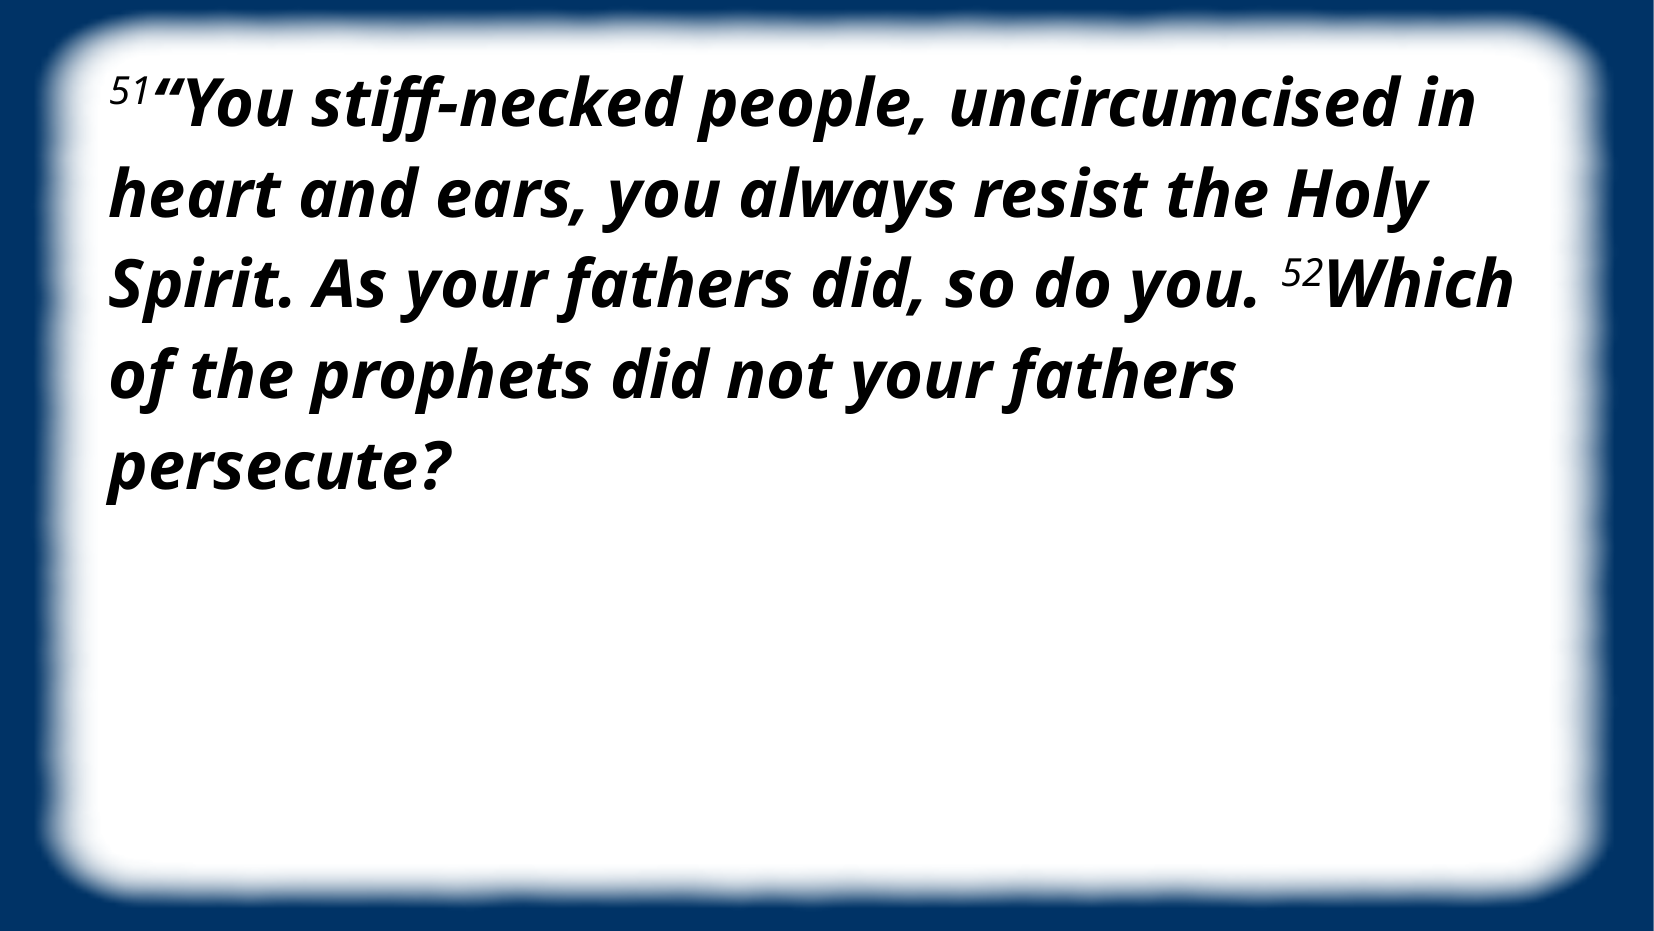

51“You stiff-necked people, uncircumcised in heart and ears, you always resist the Holy Spirit. As your fathers did, so do you. 52Which of the prophets did not your fathers persecute?